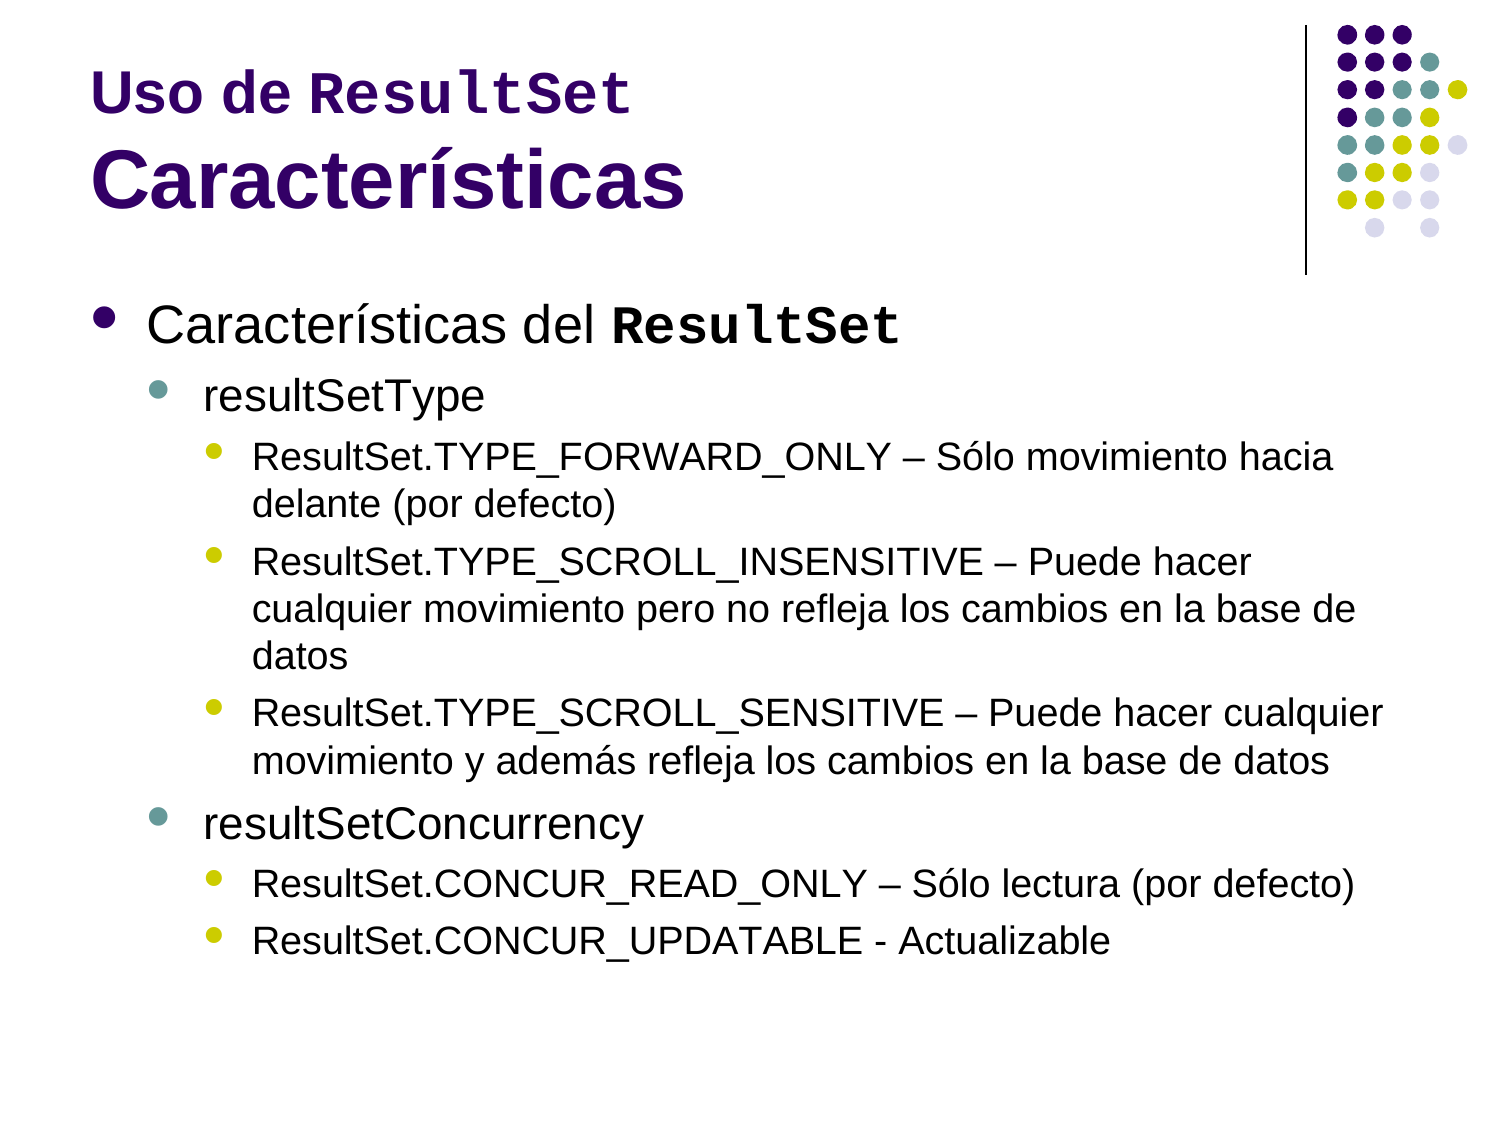

# Uso de ResultSet Características
Características del ResultSet
resultSetType
ResultSet.TYPE_FORWARD_ONLY – Sólo movimiento hacia delante (por defecto)
ResultSet.TYPE_SCROLL_INSENSITIVE – Puede hacer cualquier movimiento pero no refleja los cambios en la base de datos
ResultSet.TYPE_SCROLL_SENSITIVE – Puede hacer cualquier movimiento y además refleja los cambios en la base de datos
resultSetConcurrency
ResultSet.CONCUR_READ_ONLY – Sólo lectura (por defecto)
ResultSet.CONCUR_UPDATABLE - Actualizable